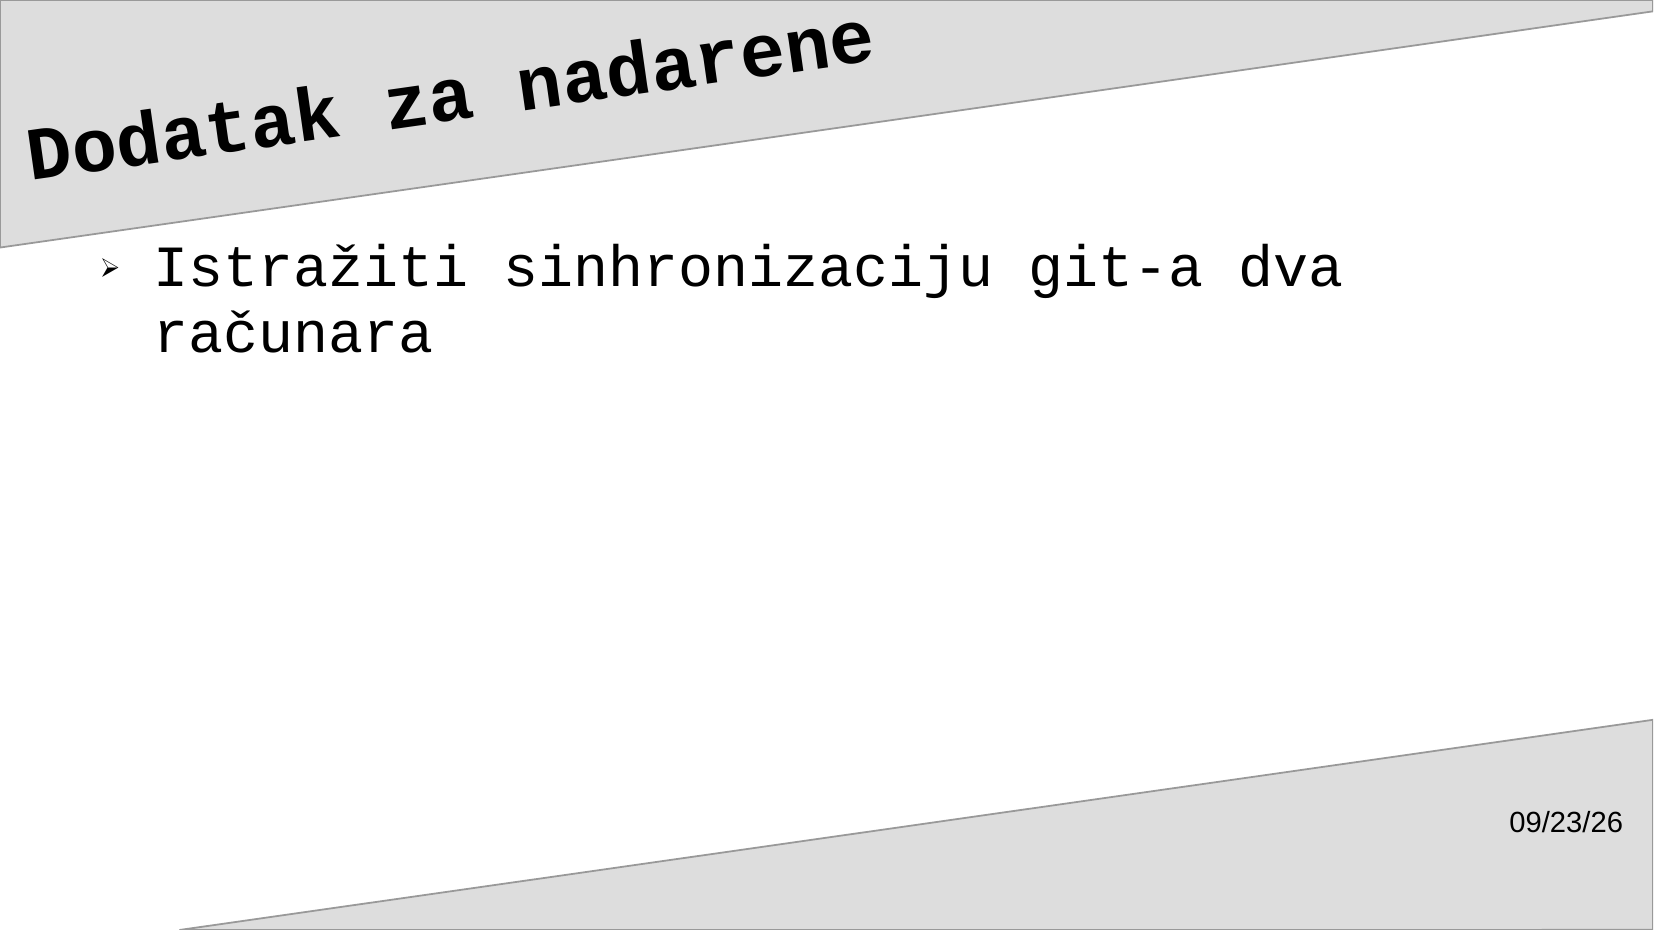

# Dodatak za nadarene
Istražiti sinhronizaciju git-a dva računara
112